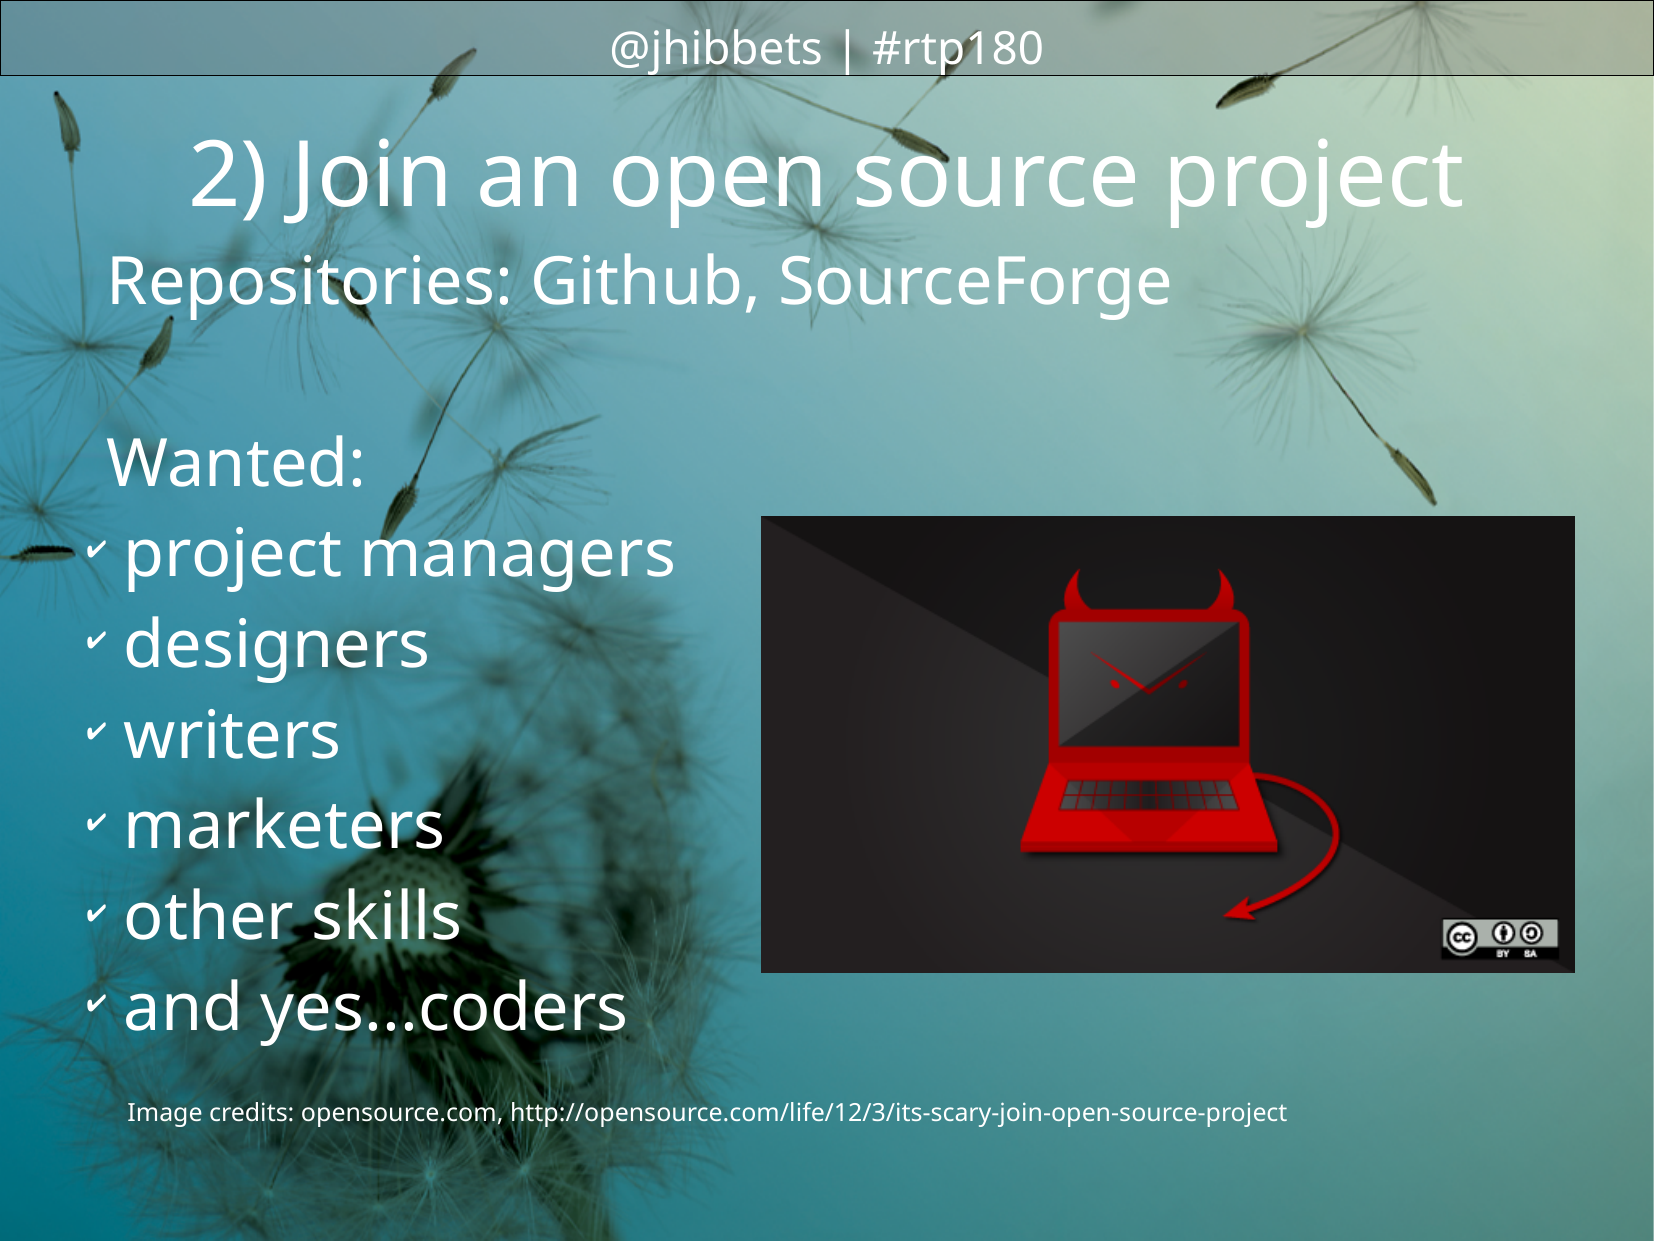

# 2) Join an open source project
Repositories: Github, SourceForge
Wanted:
 project managers
 designers
 writers
 marketers
 other skills
 and yes...coders
Image credits: opensource.com, http://opensource.com/life/12/3/its-scary-join-open-source-project